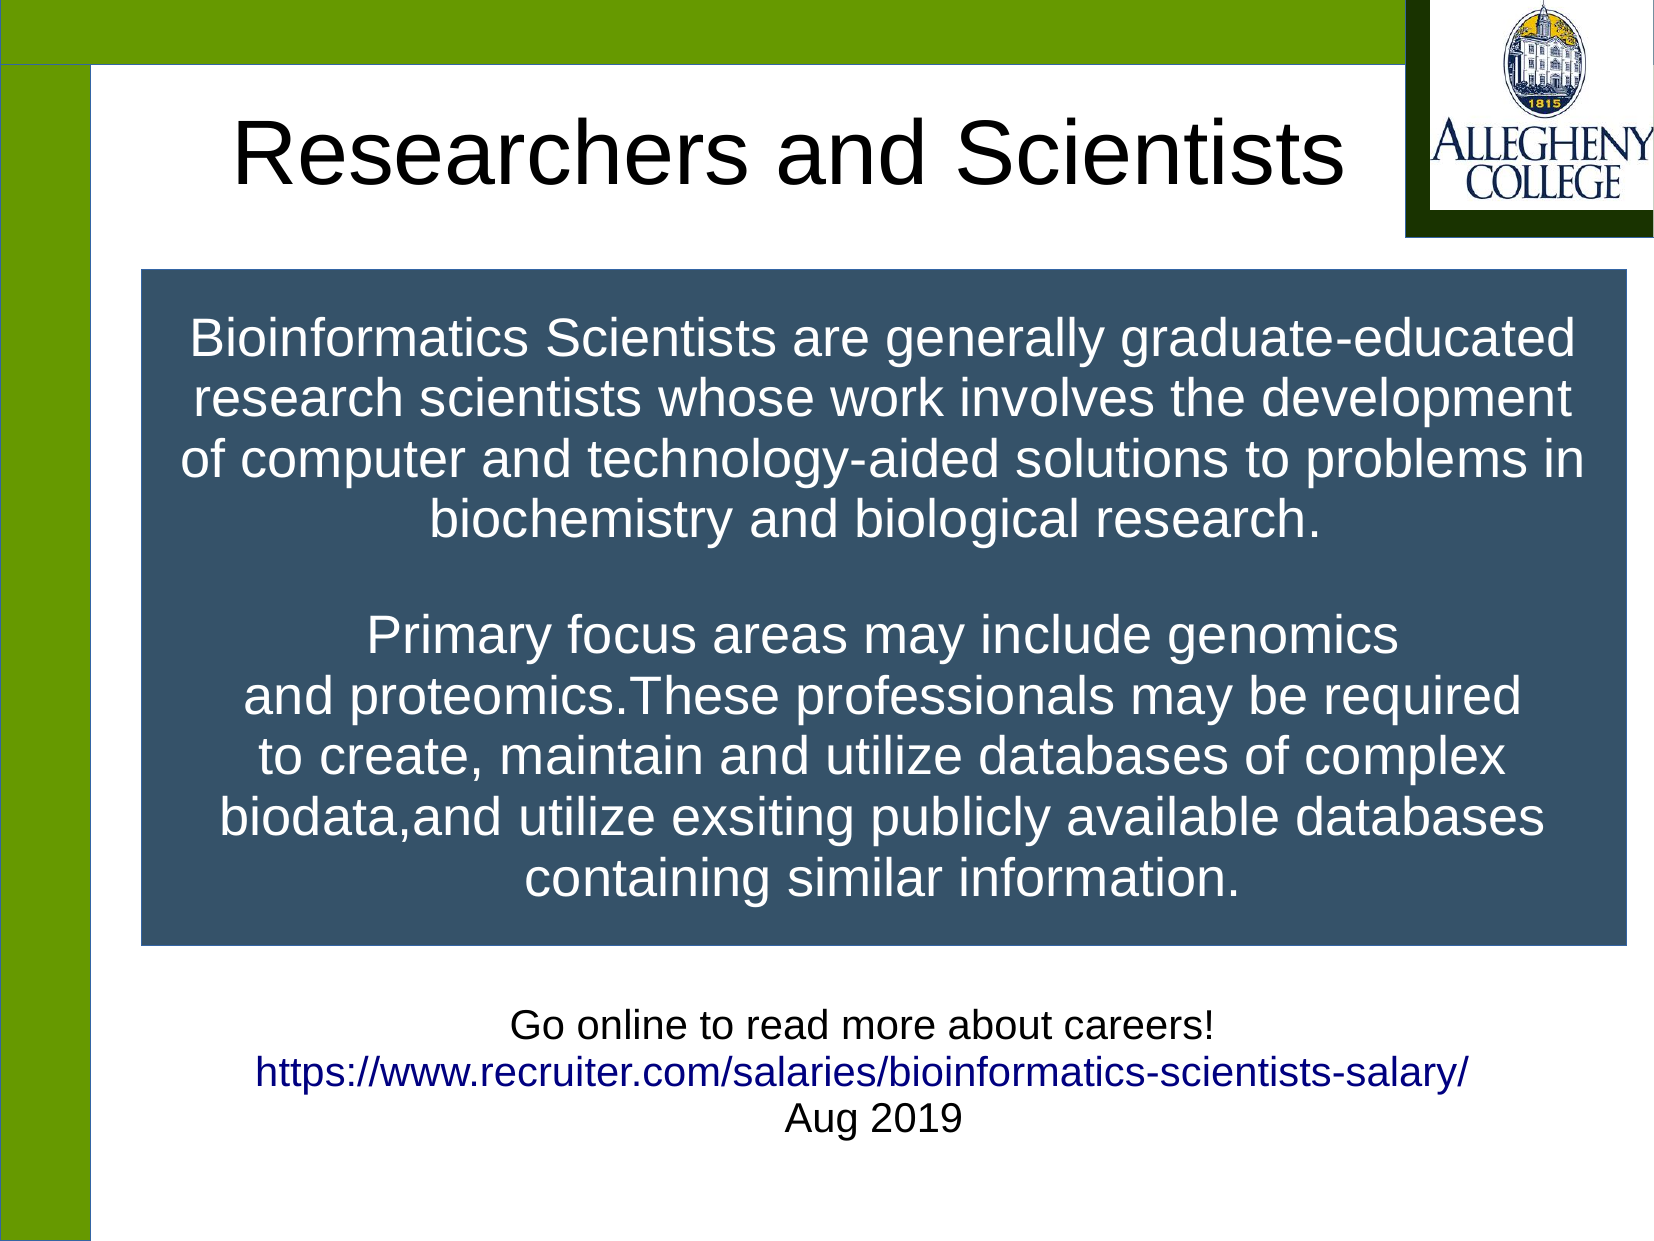

# Researchers and Scientists
Bioinformatics Scientists are generally graduate-educated
research scientists whose work involves the development
of computer and technology-aided solutions to problems in
biochemistry and biological research.
Primary focus areas may include genomics
and proteomics.These professionals may be required
to create, maintain and utilize databases of complex
biodata,and utilize exsiting publicly available databases
containing similar information.
Go online to read more about careers!
https://www.recruiter.com/salaries/bioinformatics-scientists-salary/
 Aug 2019